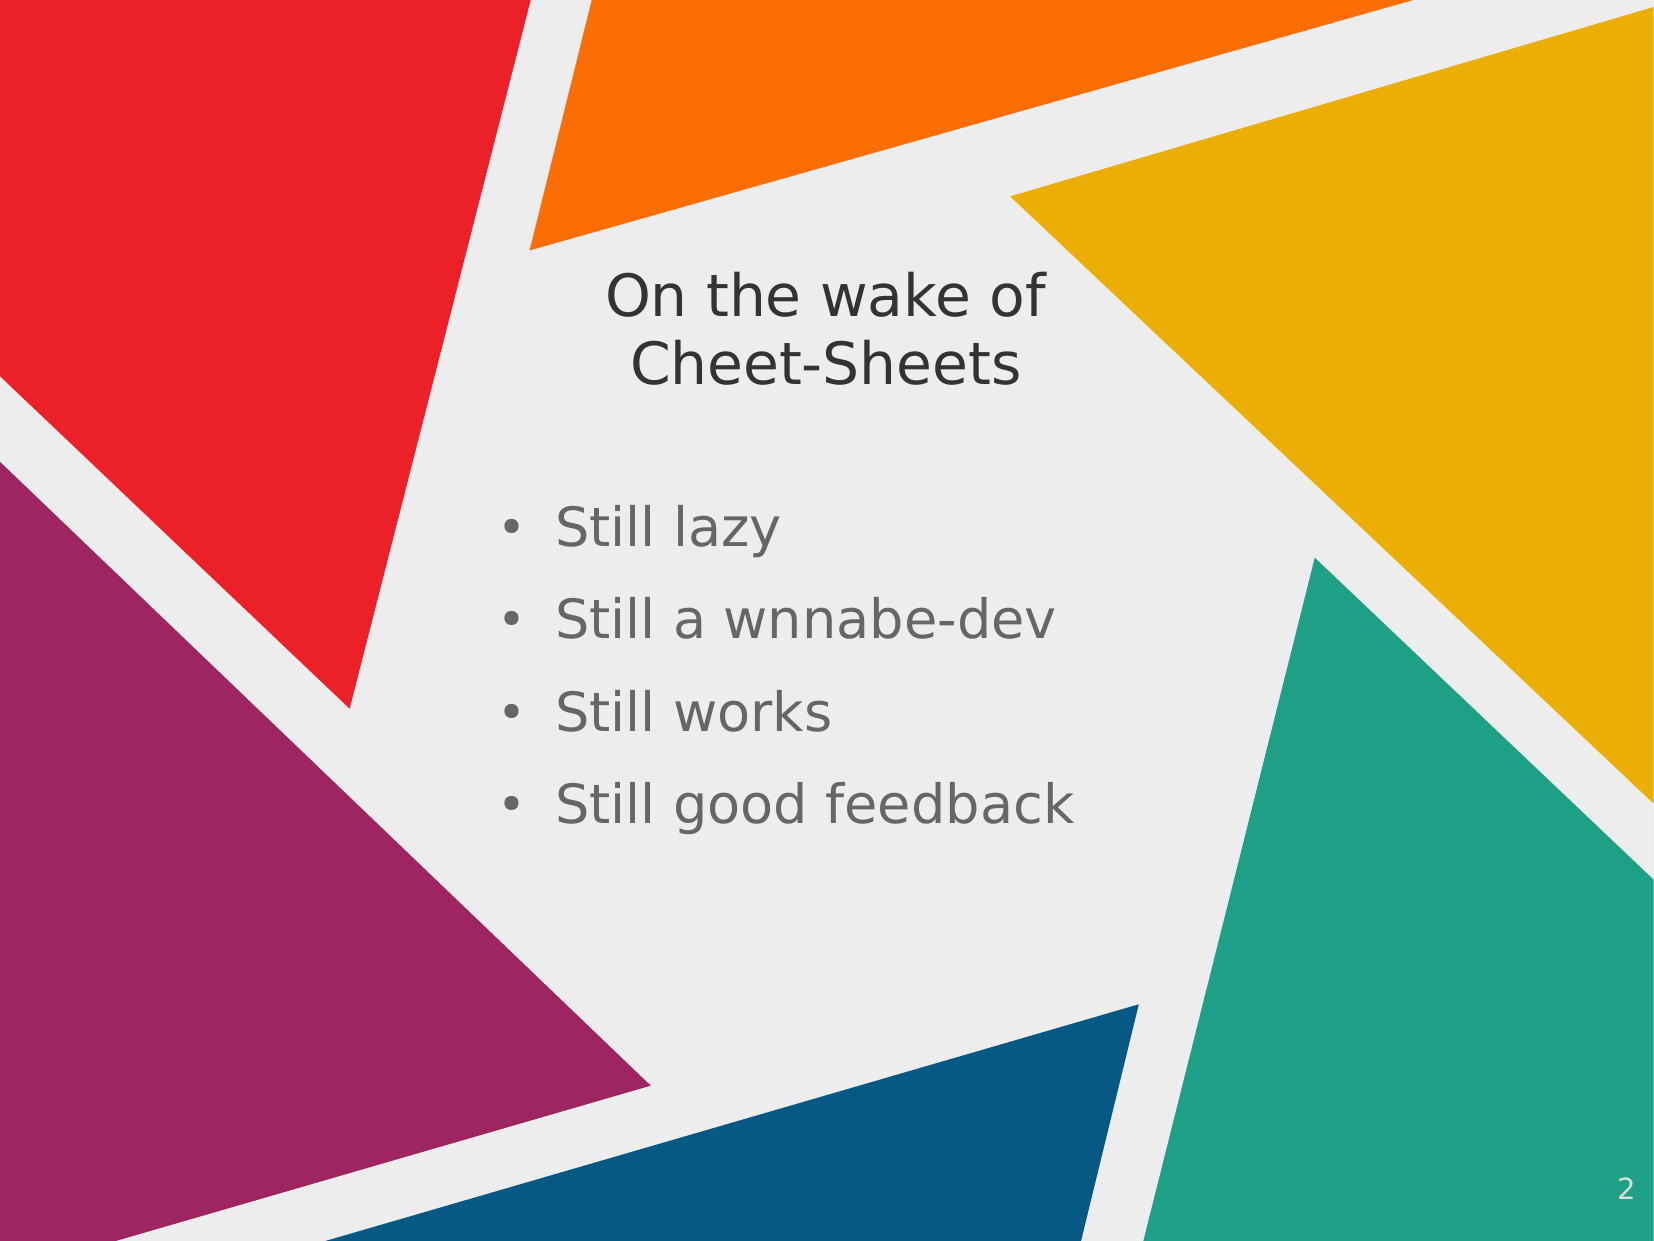

# On the wake of Cheet-Sheets
Still lazy
Still a wnnabe-dev
Still works
Still good feedback
2